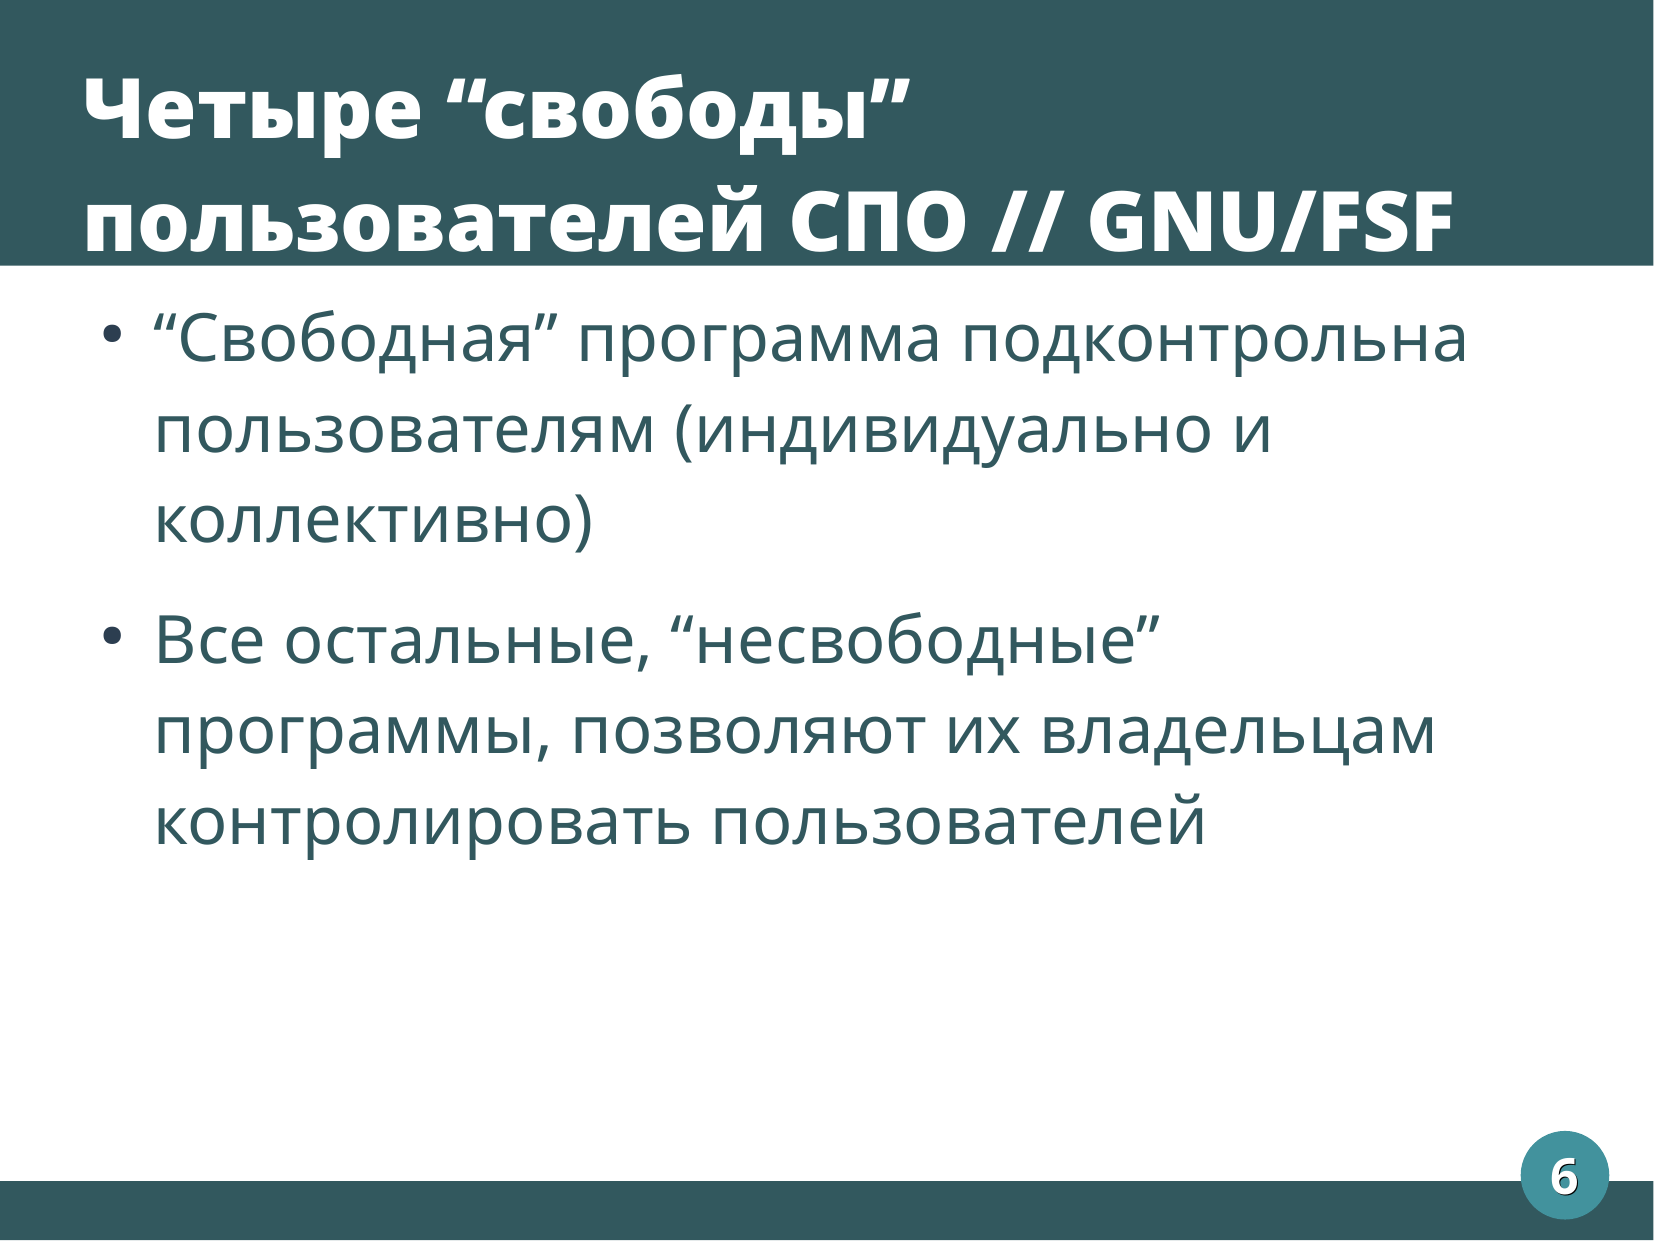

# Четыре “свободы” пользователей СПО // GNU/FSF
“Свободная” программа подконтрольна пользователям (индивидуально и коллективно)
Все остальные, “несвободные” программы, позволяют их владельцам контролировать пользователей
6